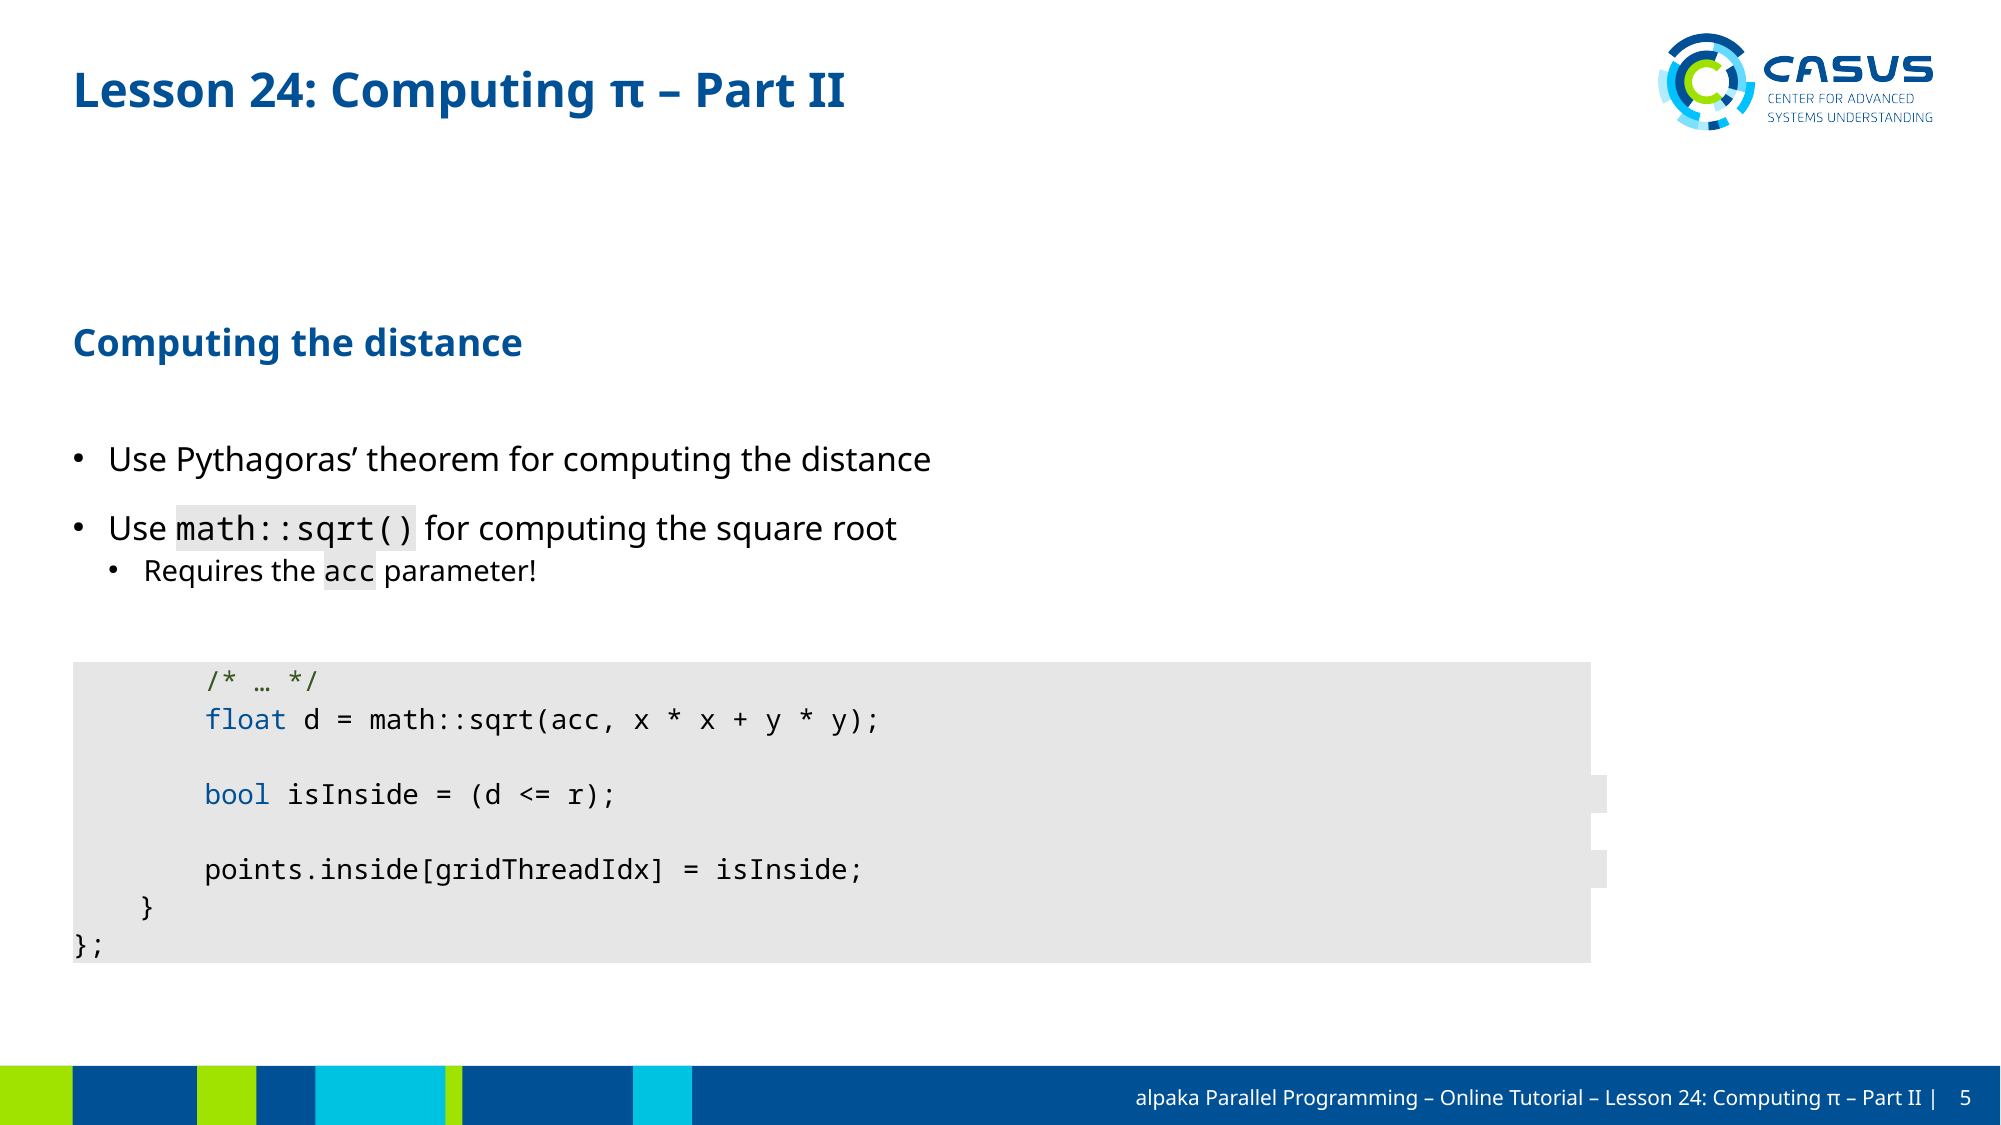

# Lesson 24: Computing π – Part II
Computing the distance
Use Pythagoras’ theorem for computing the distance
Use math::sqrt() for computing the square root
Requires the acc parameter!
 /* … */
 float d = math::sqrt(acc, x * x + y * y);
 bool isInside = (d <= r);
 points.inside[gridThreadIdx] = isInside;
 }
};
alpaka Parallel Programming – Online Tutorial – Lesson 24: Computing π – Part II
5